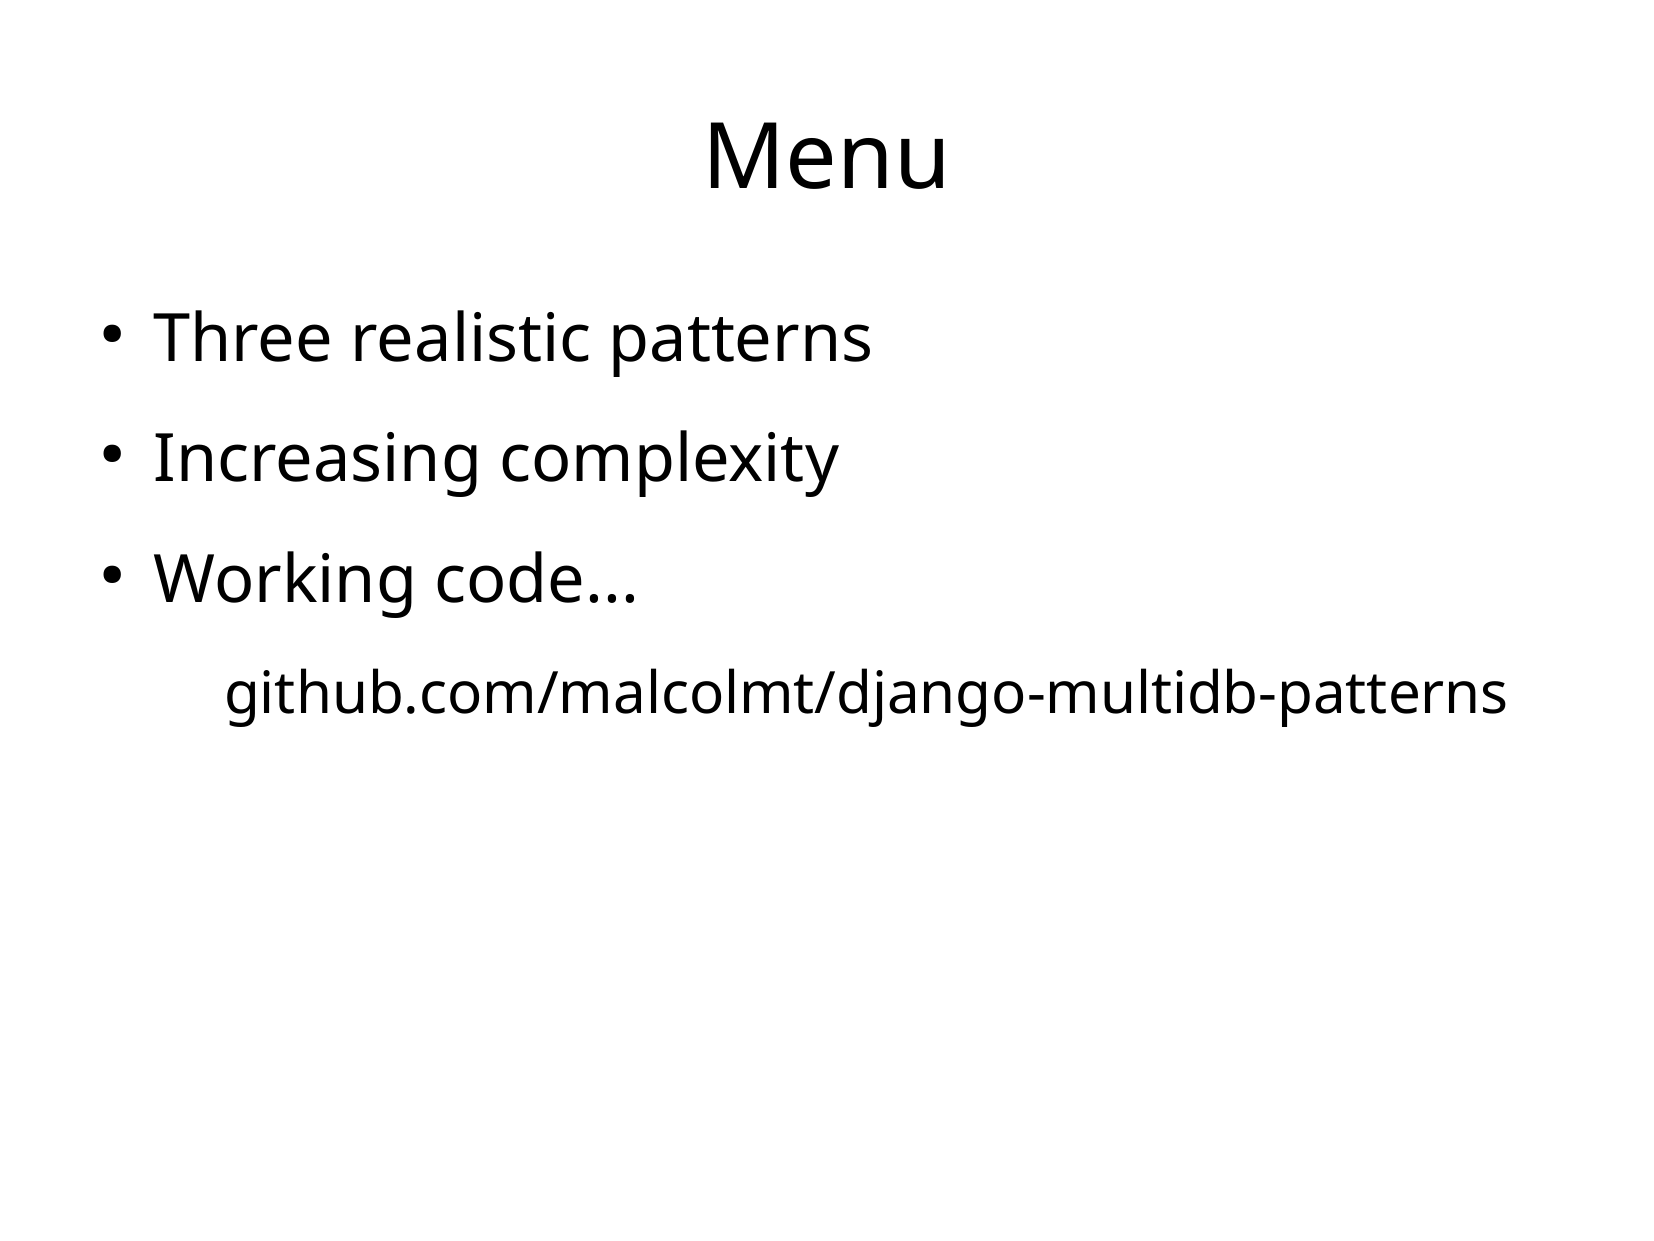

# Menu
Three realistic patterns
Increasing complexity
Working code...
github.com/malcolmt/django-multidb-patterns